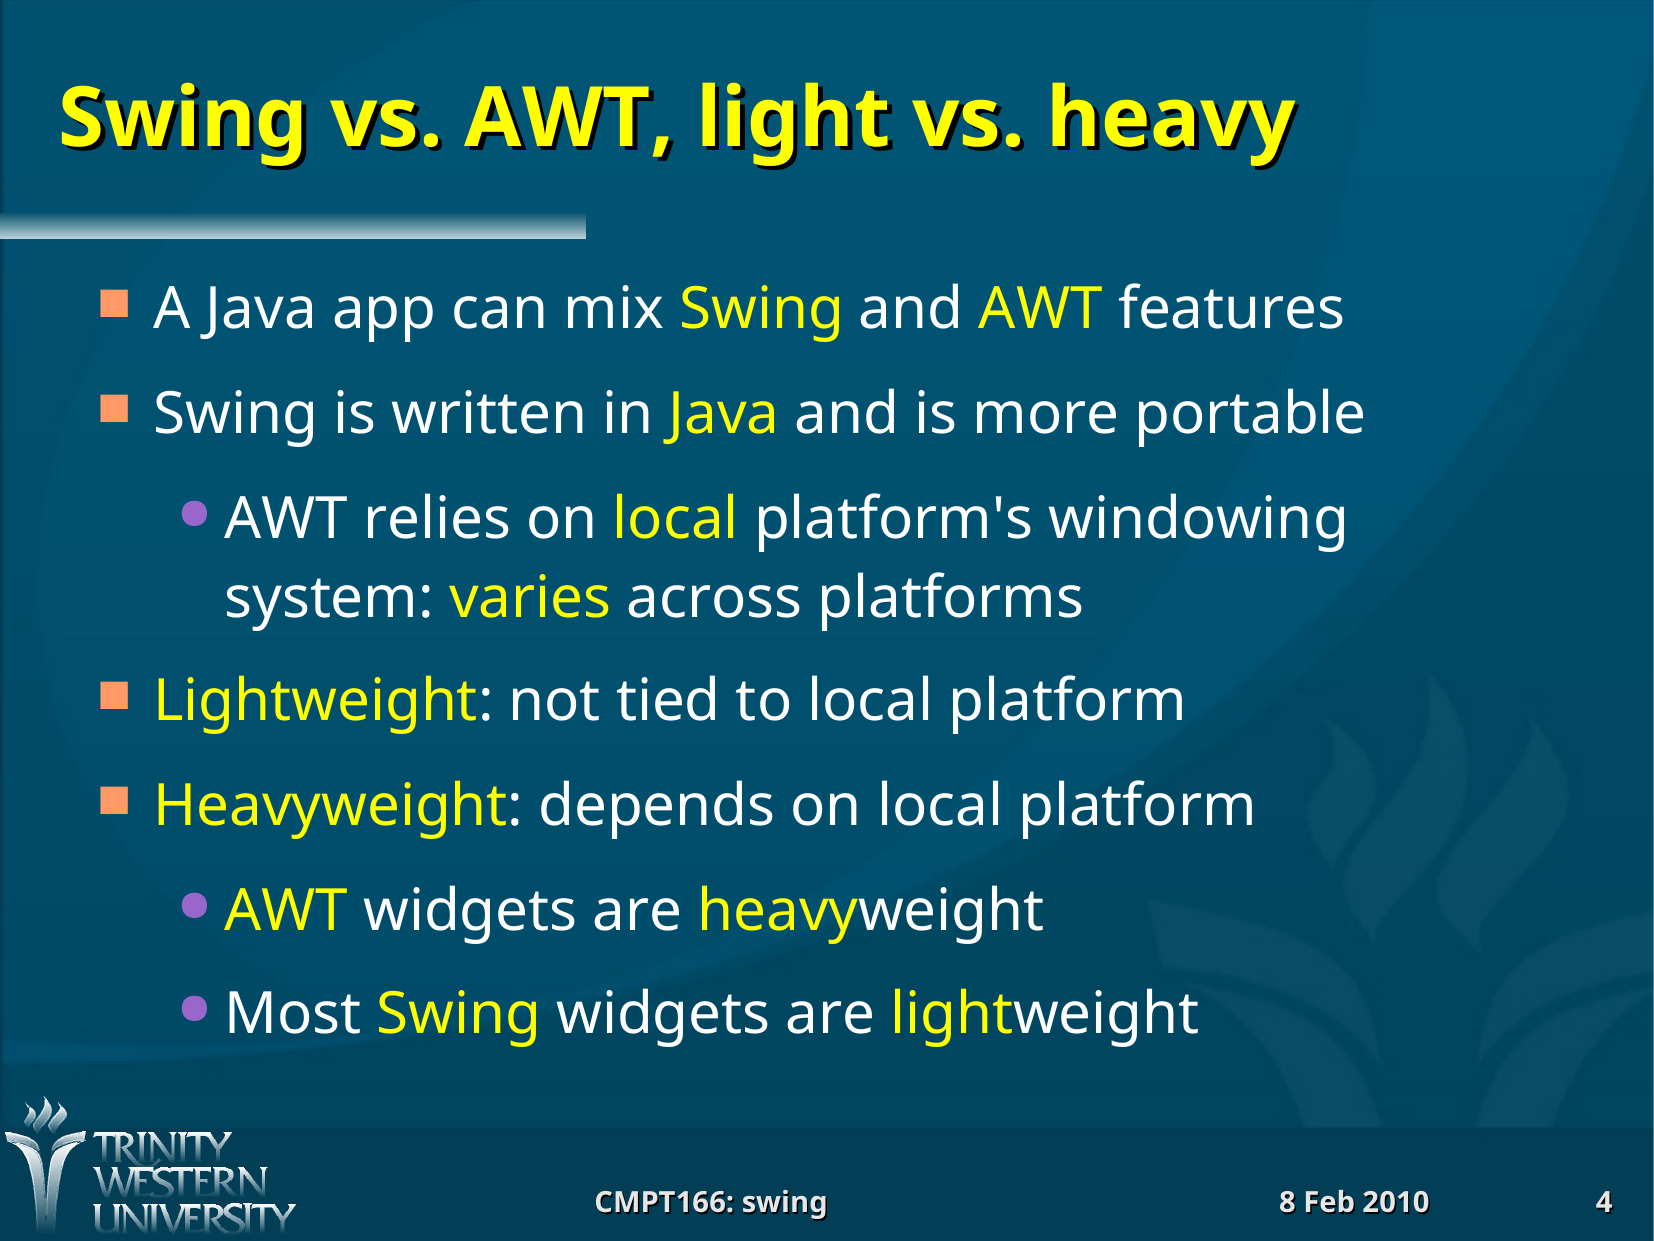

# Swing vs. AWT, light vs. heavy
A Java app can mix Swing and AWT features
Swing is written in Java and is more portable
AWT relies on local platform's windowing system: varies across platforms
Lightweight: not tied to local platform
Heavyweight: depends on local platform
AWT widgets are heavyweight
Most Swing widgets are lightweight
CMPT166: swing
8 Feb 2010
4